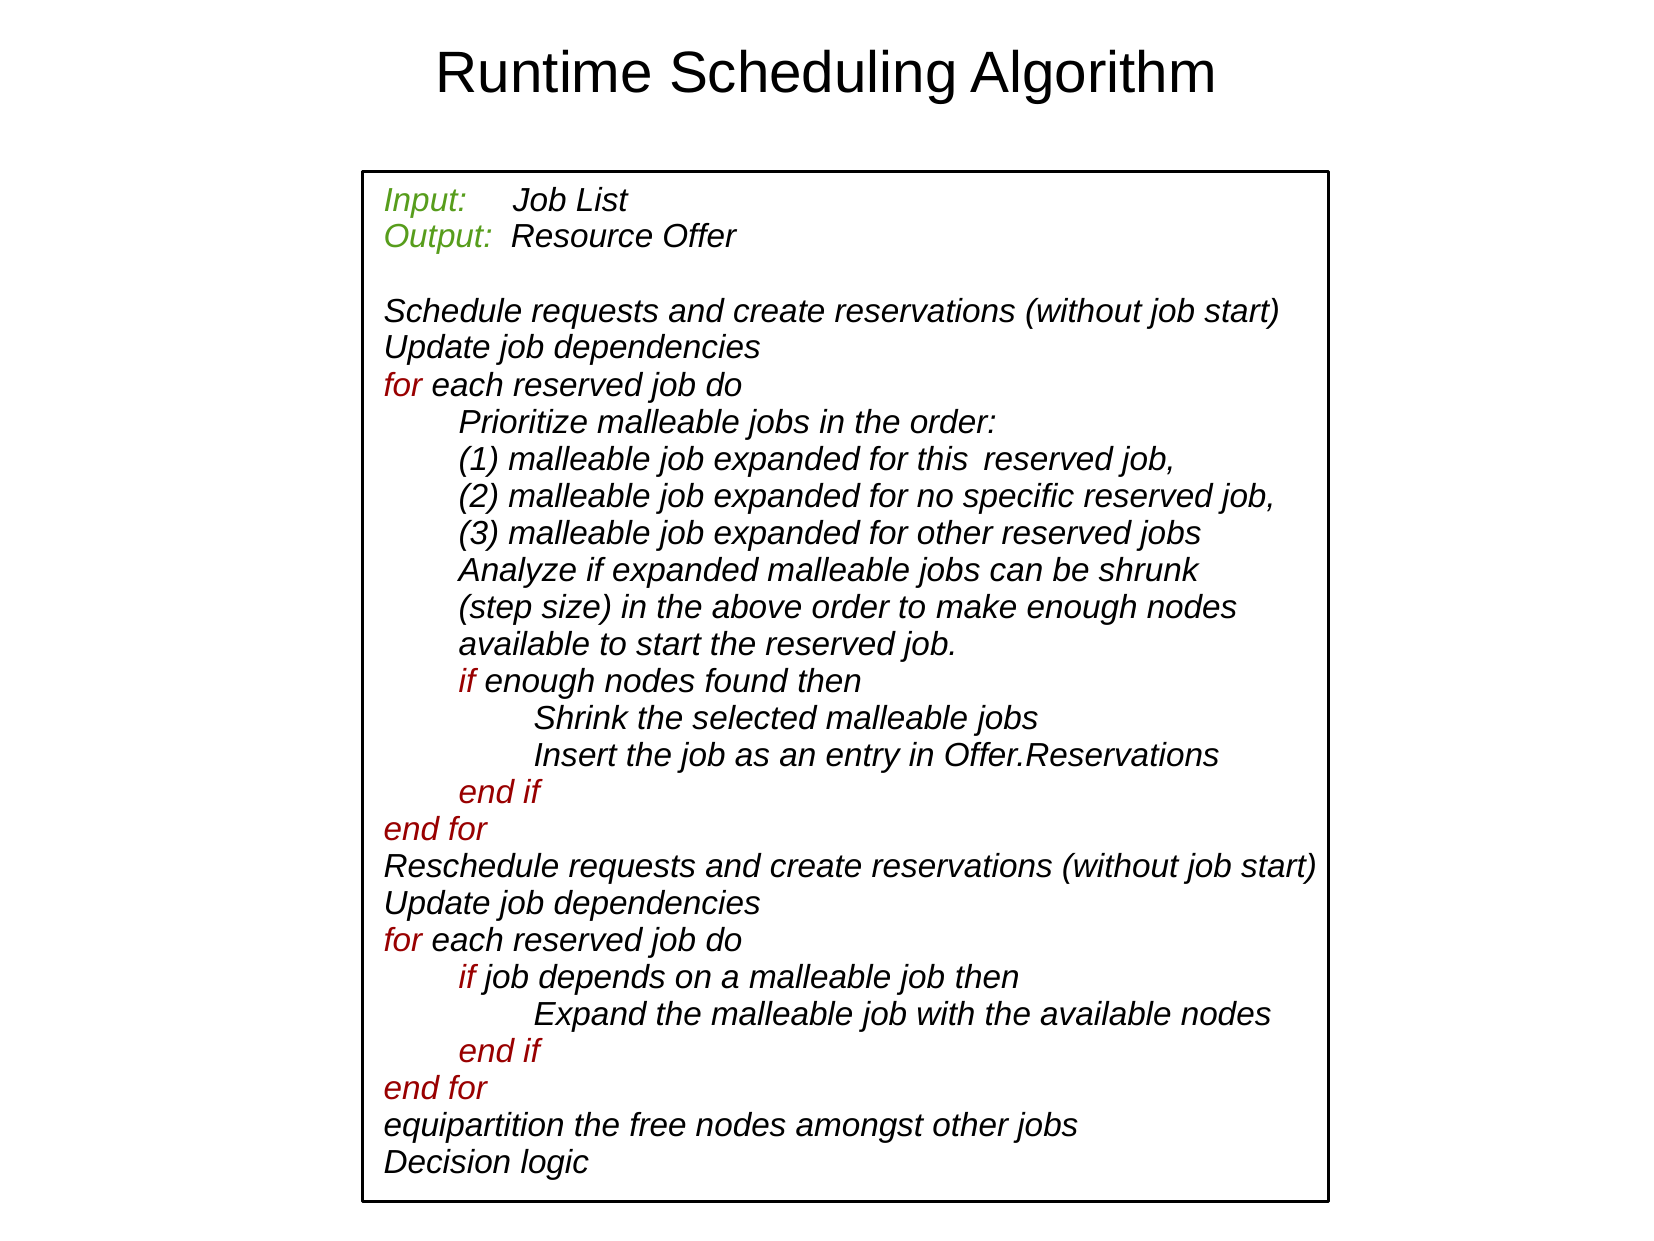

# Runtime Scheduling Algorithm
Input: Job List
Output: Resource Offer
Schedule requests and create reservations (without job start)
Update job dependencies
for each reserved job do
	Prioritize malleable jobs in the order:
	(1) malleable job expanded for this 	reserved job,
	(2) malleable job expanded for no specific reserved job,
	(3) malleable job expanded for other reserved jobs
	Analyze if expanded malleable jobs can be shrunk
	(step size) in the above order to make enough nodes
	available to start the reserved job.
	if enough nodes found then
		Shrink the selected malleable jobs
		Insert the job as an entry in Offer.Reservations
	end if
end for
Reschedule requests and create reservations (without job start)
Update job dependencies
for each reserved job do
	if job depends on a malleable job then
		Expand the malleable job with the available nodes
	end if
end for
equipartition the free nodes amongst other jobs
Decision logic